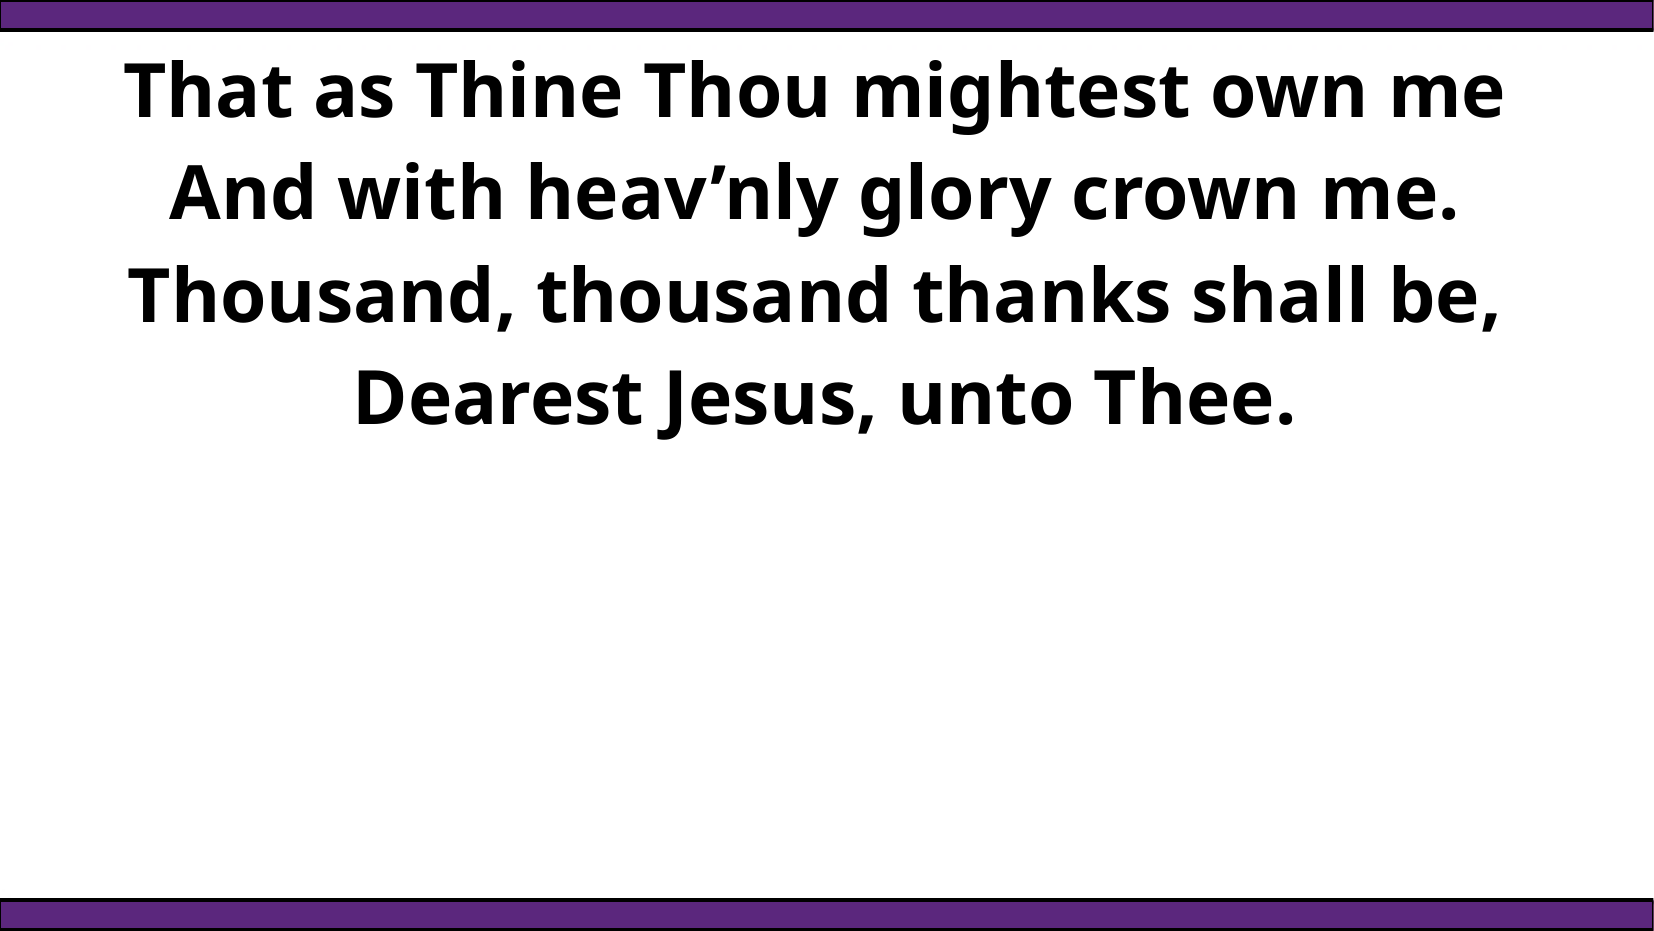

That as Thine Thou mightest own me
And with heav’nly glory crown me.
Thousand, thousand thanks shall be,
Dearest Jesus, unto Thee.